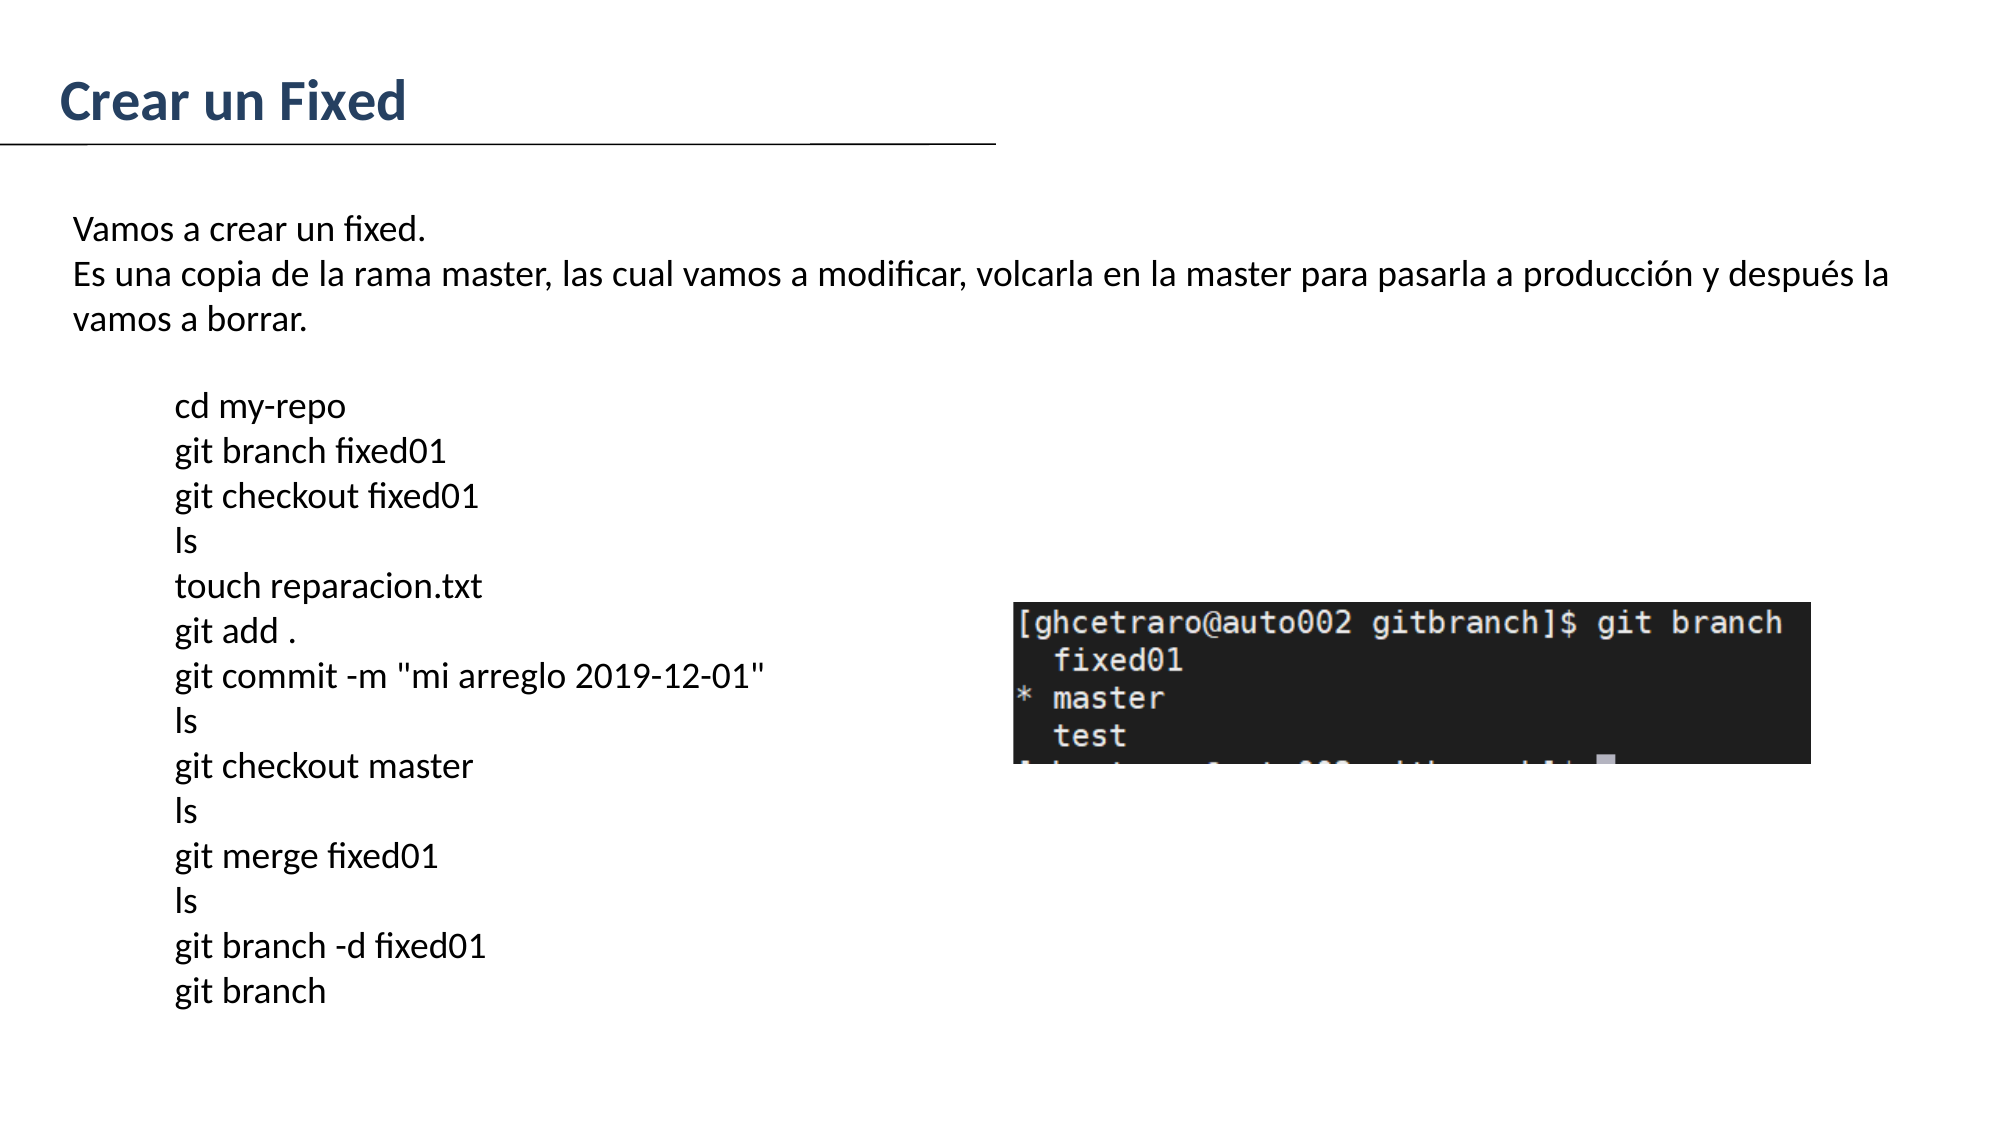

Crear un Fixed
Vamos a crear un fixed.
Es una copia de la rama master, las cual vamos a modificar, volcarla en la master para pasarla a producción y después la vamos a borrar.
cd my-repo
git branch fixed01
git checkout fixed01
ls
touch reparacion.txt
git add .
git commit -m "mi arreglo 2019-12-01"
ls
git checkout master
ls
git merge fixed01
ls
git branch -d fixed01
git branch